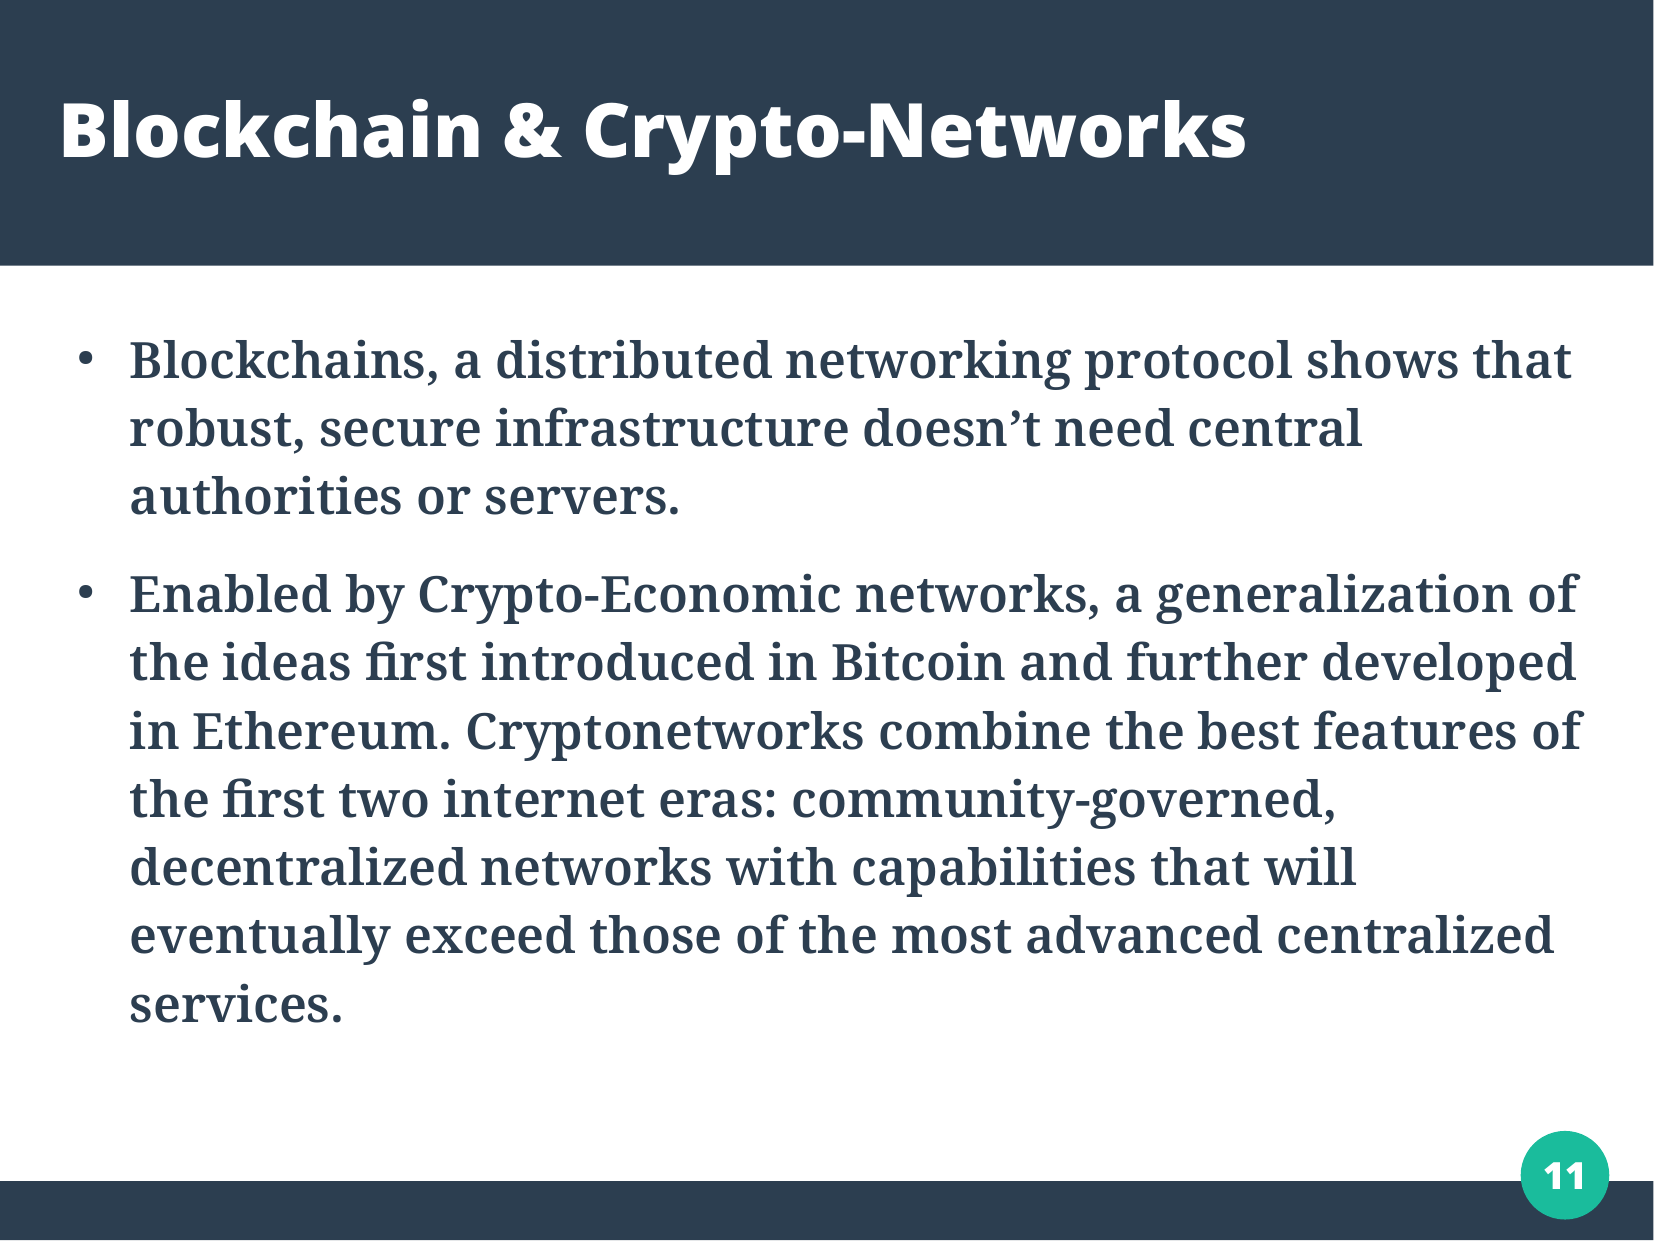

# Blockchain & Crypto-Networks
Blockchains, a distributed networking protocol shows that robust, secure infrastructure doesn’t need central authorities or servers.
Enabled by Crypto-Economic networks, a generalization of the ideas first introduced in Bitcoin and further developed in Ethereum. Cryptonetworks combine the best features of the first two internet eras: community-governed, decentralized networks with capabilities that will eventually exceed those of the most advanced centralized services.
11